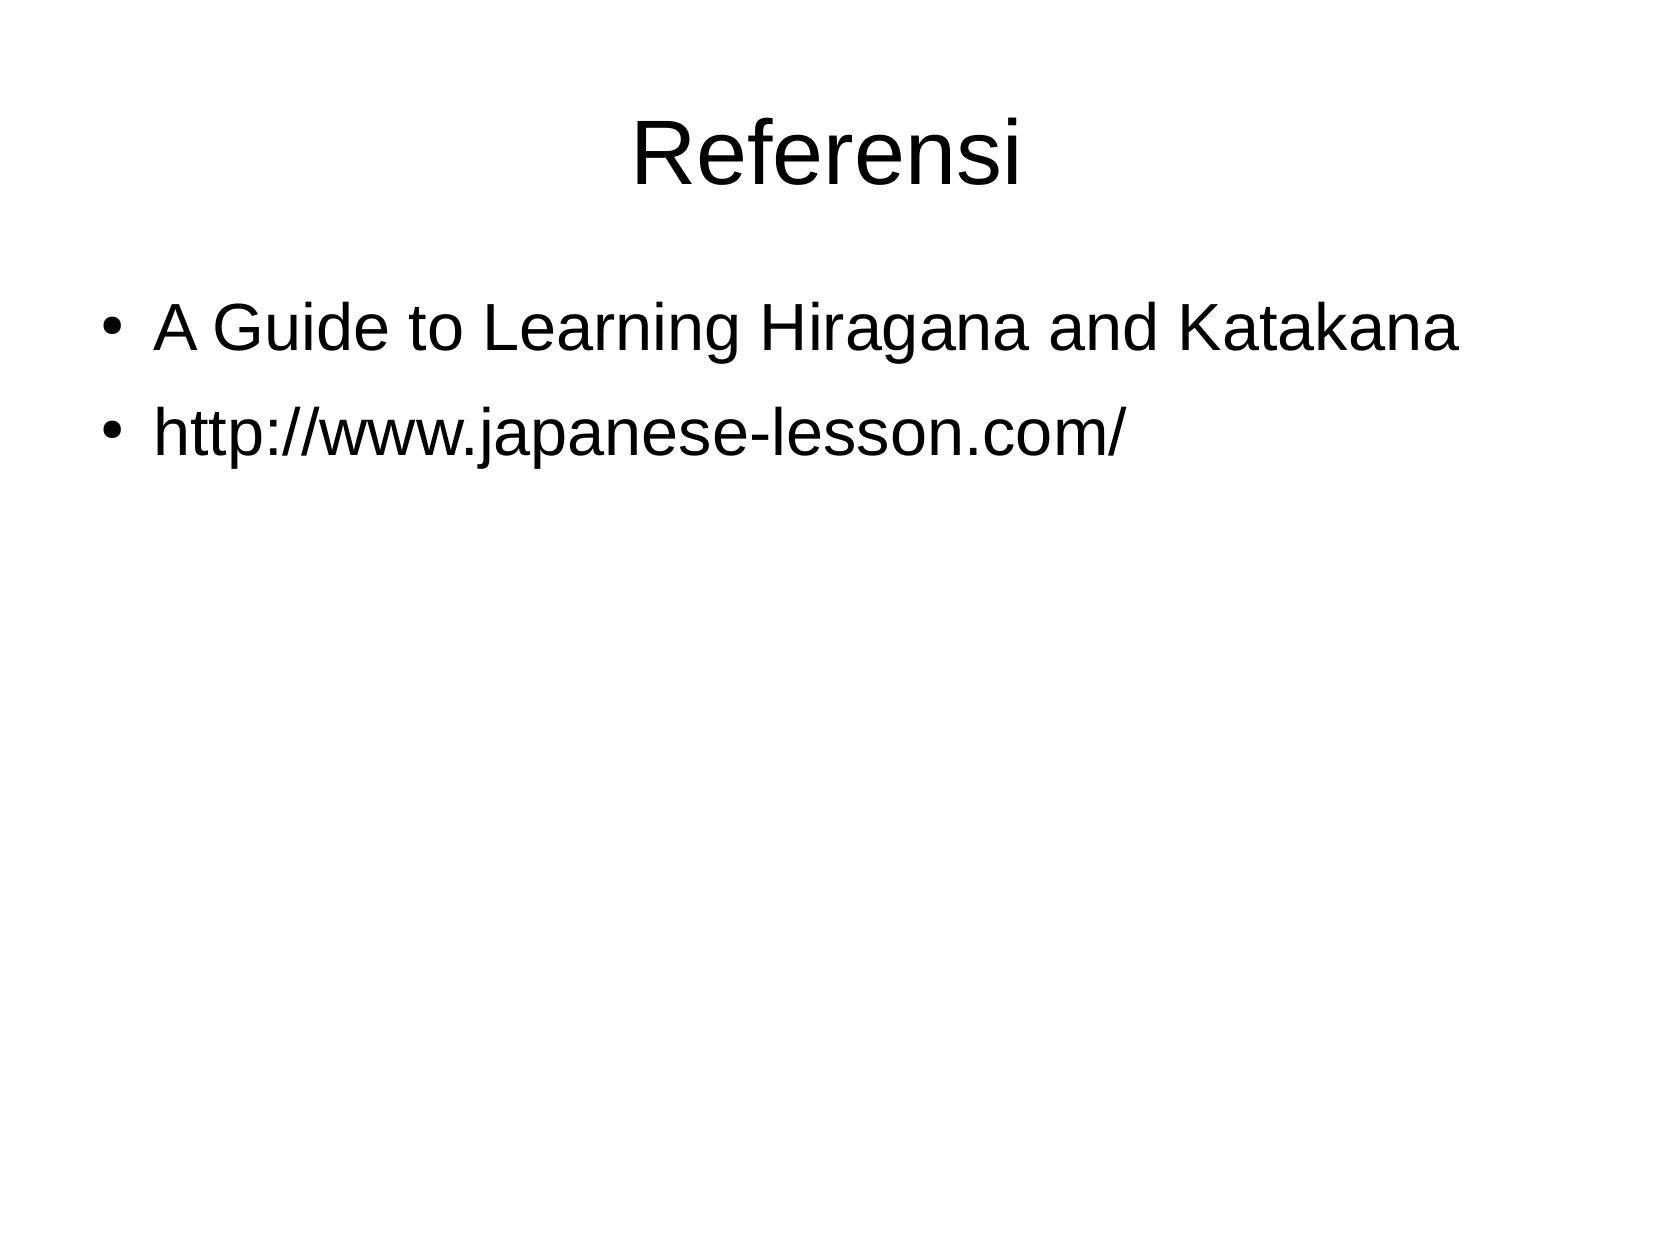

# Referensi
A Guide to Learning Hiragana and Katakana
http://www.japanese-lesson.com/